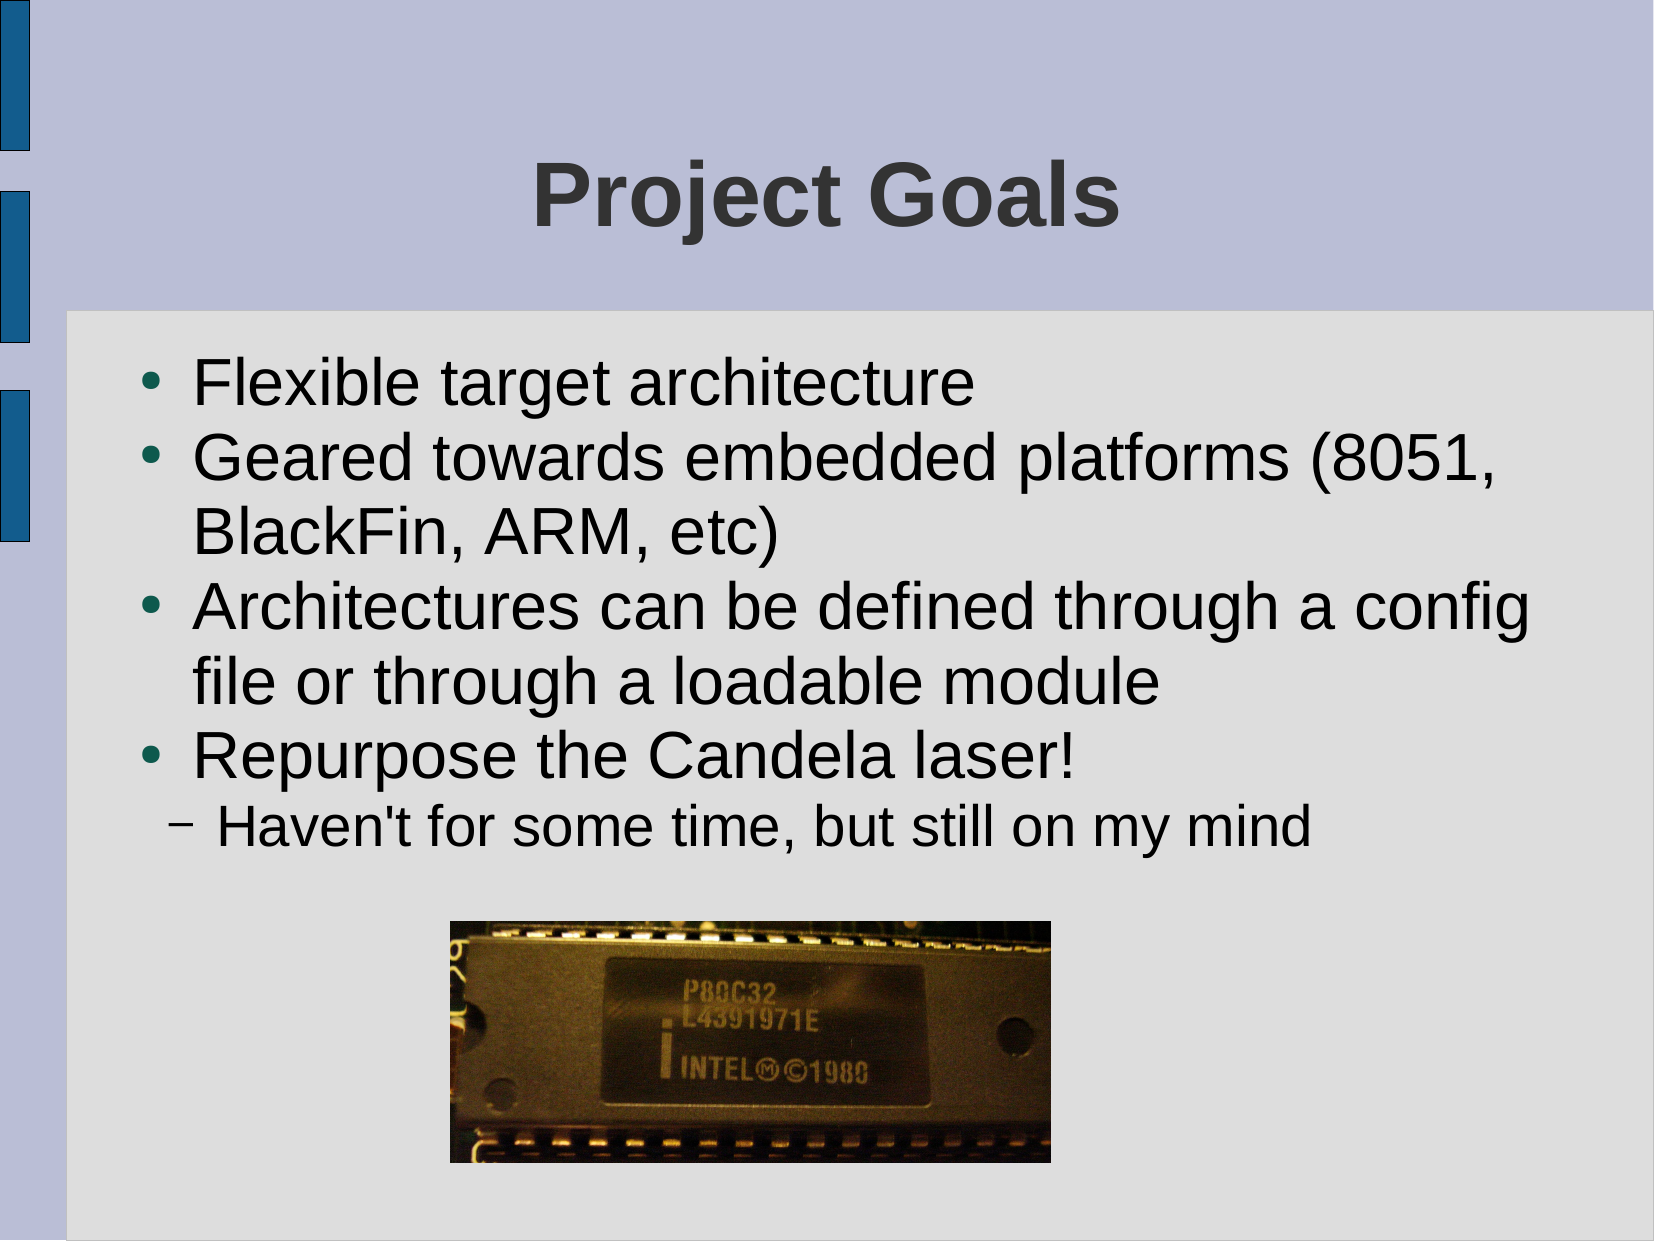

# Project Goals
Flexible target architecture
Geared towards embedded platforms (8051, BlackFin, ARM, etc)
Architectures can be defined through a config file or through a loadable module
Repurpose the Candela laser!
Haven't for some time, but still on my mind